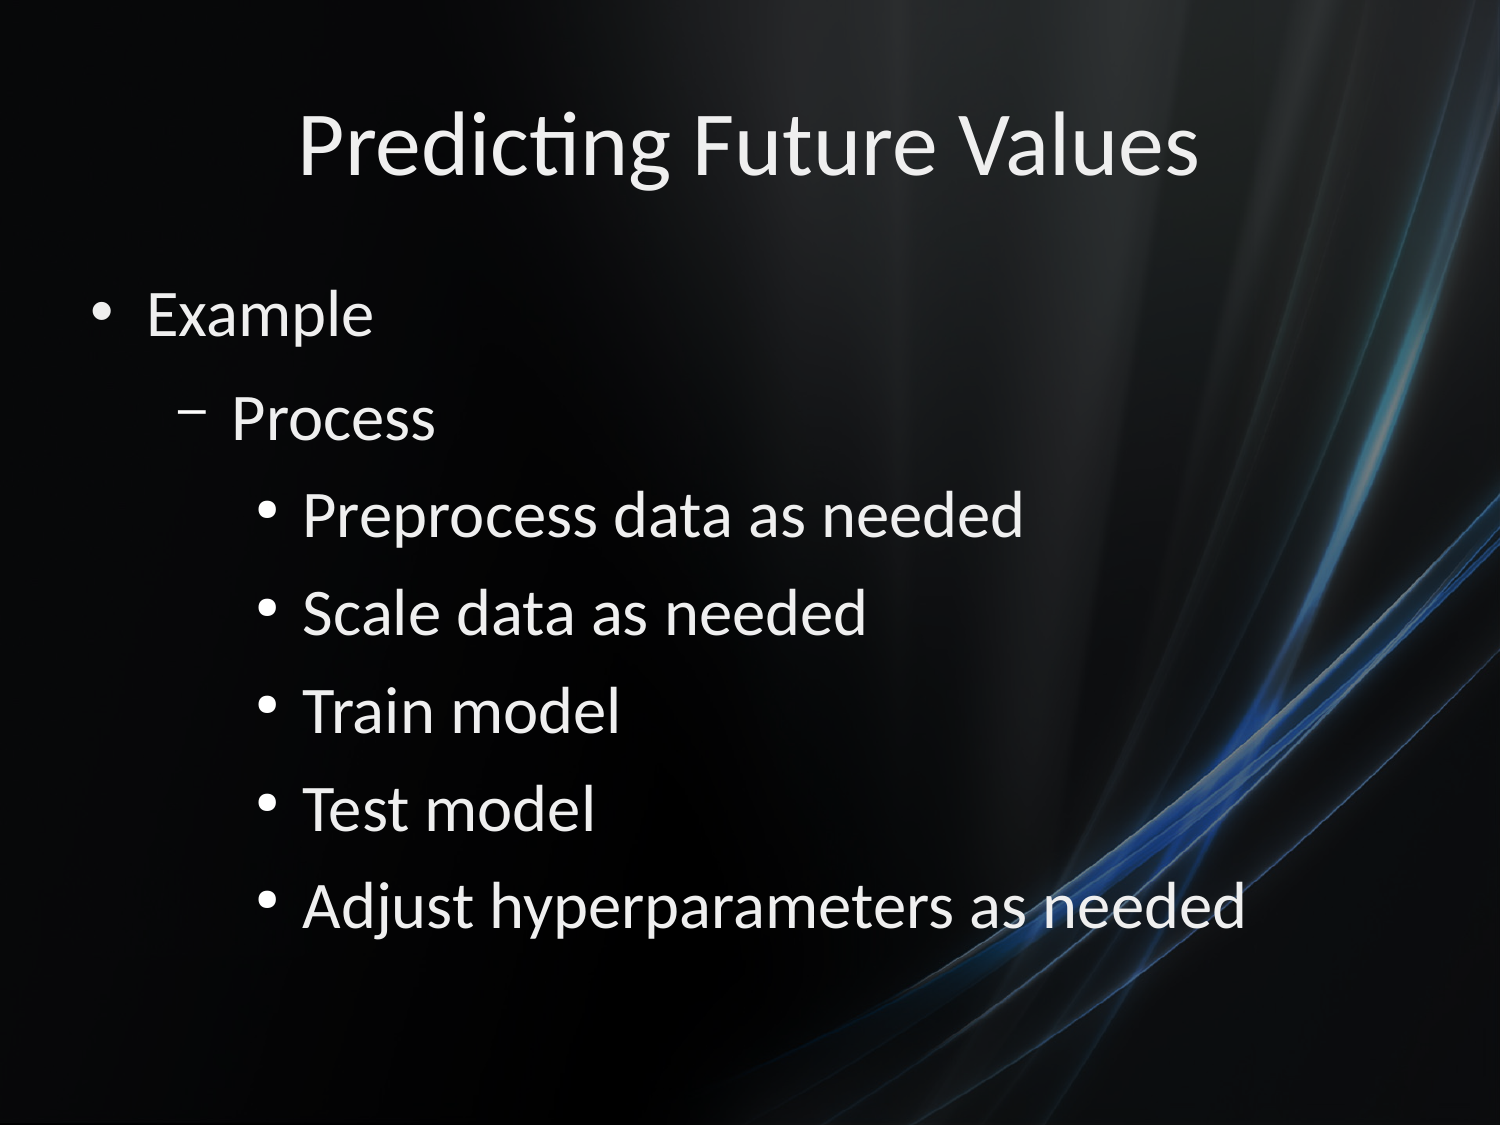

# Predicting Future Values
Example
Process
Preprocess data as needed
Scale data as needed
Train model
Test model
Adjust hyperparameters as needed